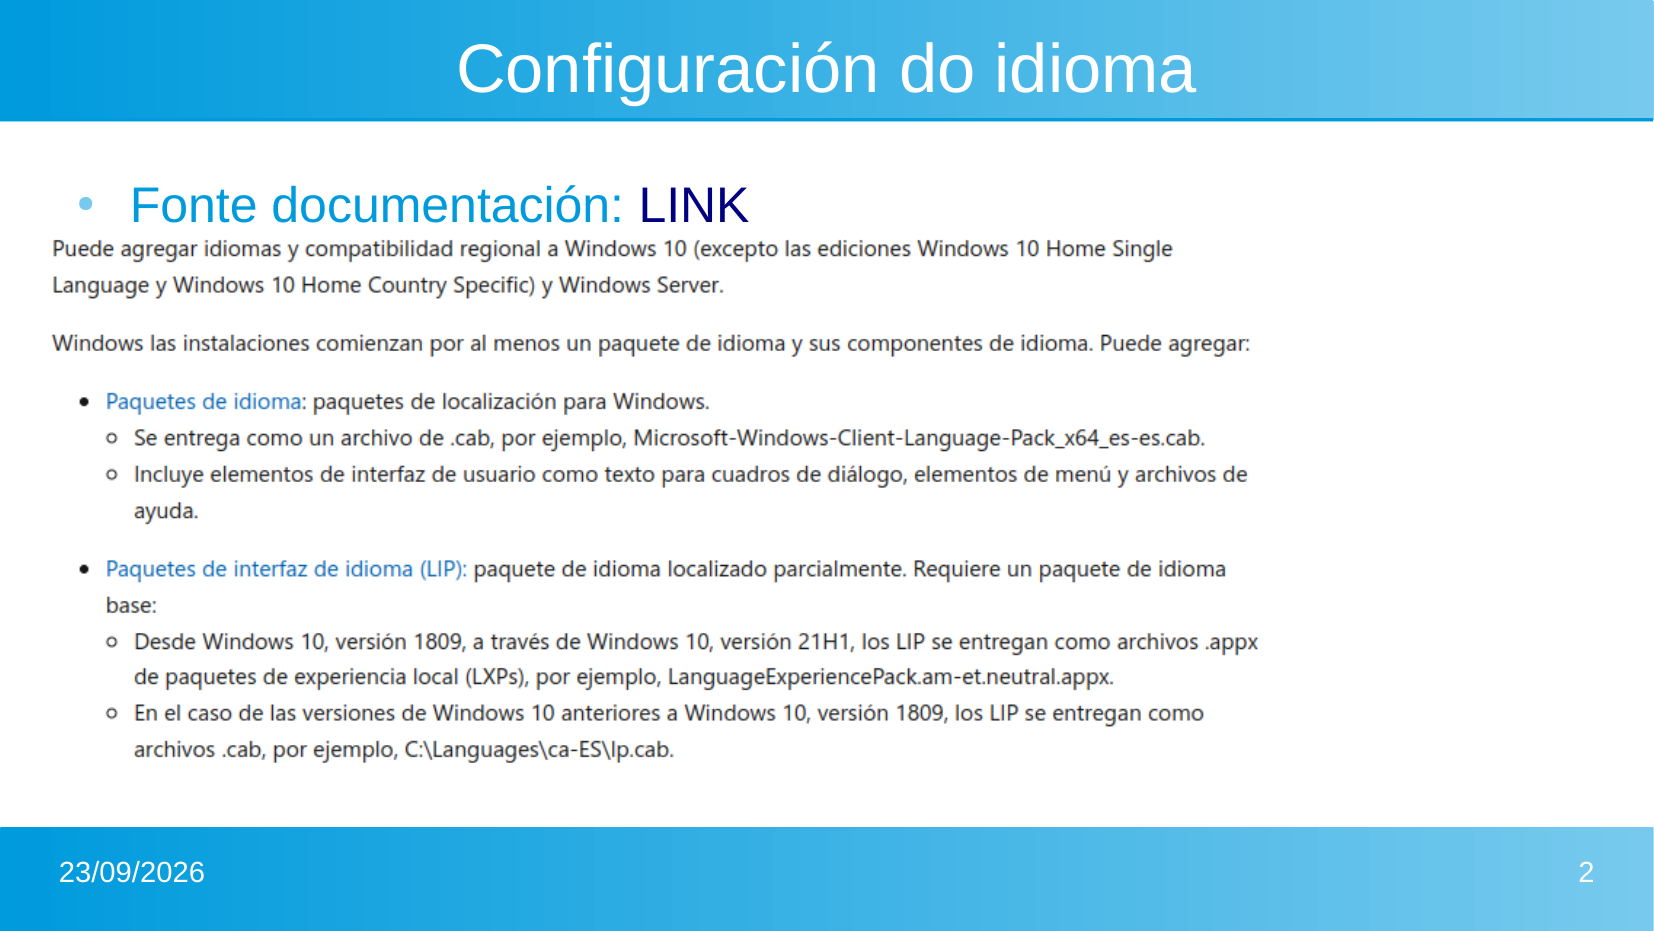

# Configuración do idioma
Fonte documentación: LINK
2